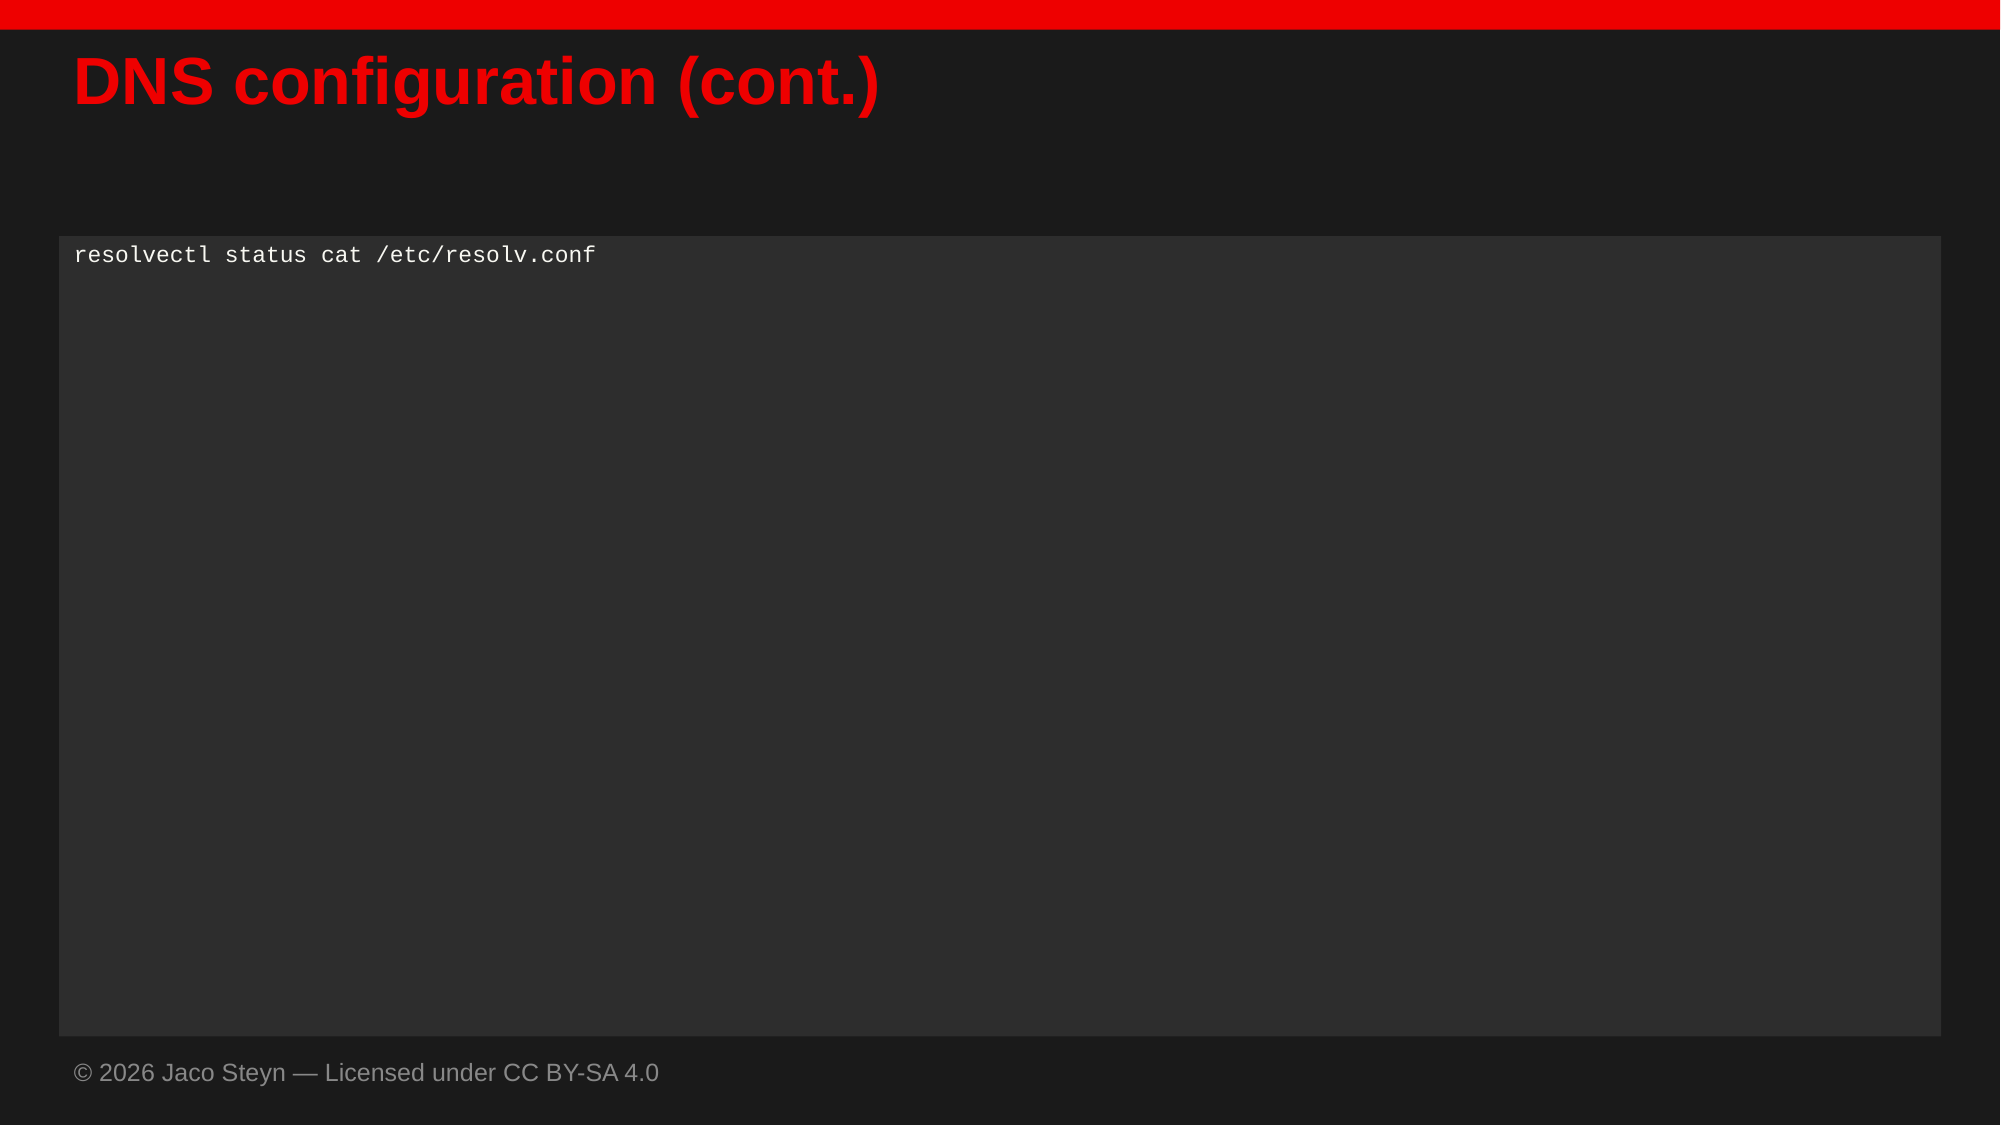

DNS configuration (cont.)
resolvectl status cat /etc/resolv.conf
© 2026 Jaco Steyn — Licensed under CC BY-SA 4.0